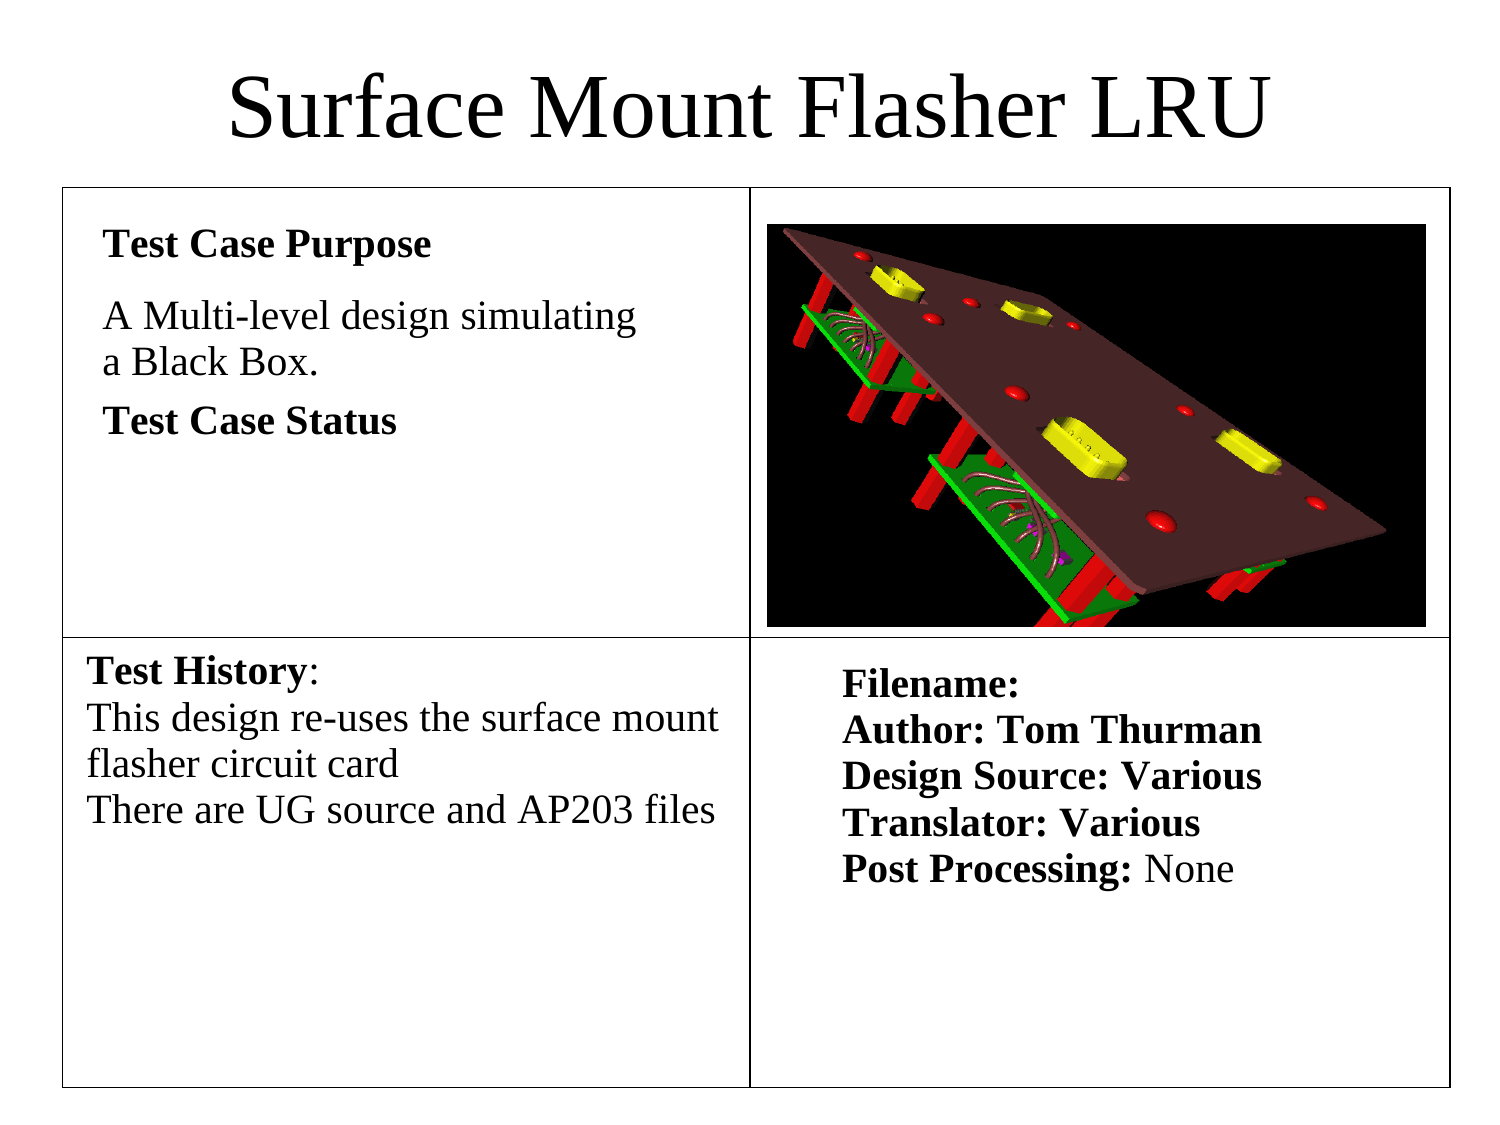

# Surface Mount Flasher LRU
Test Case Purpose
A Multi-level design simulating a Black Box.
Test Case Status
Test History:
This design re-uses the surface mount
flasher circuit card
There are UG source and AP203 files
Filename:
Author: Tom Thurman
Design Source: Various
Translator: Various
Post Processing: None